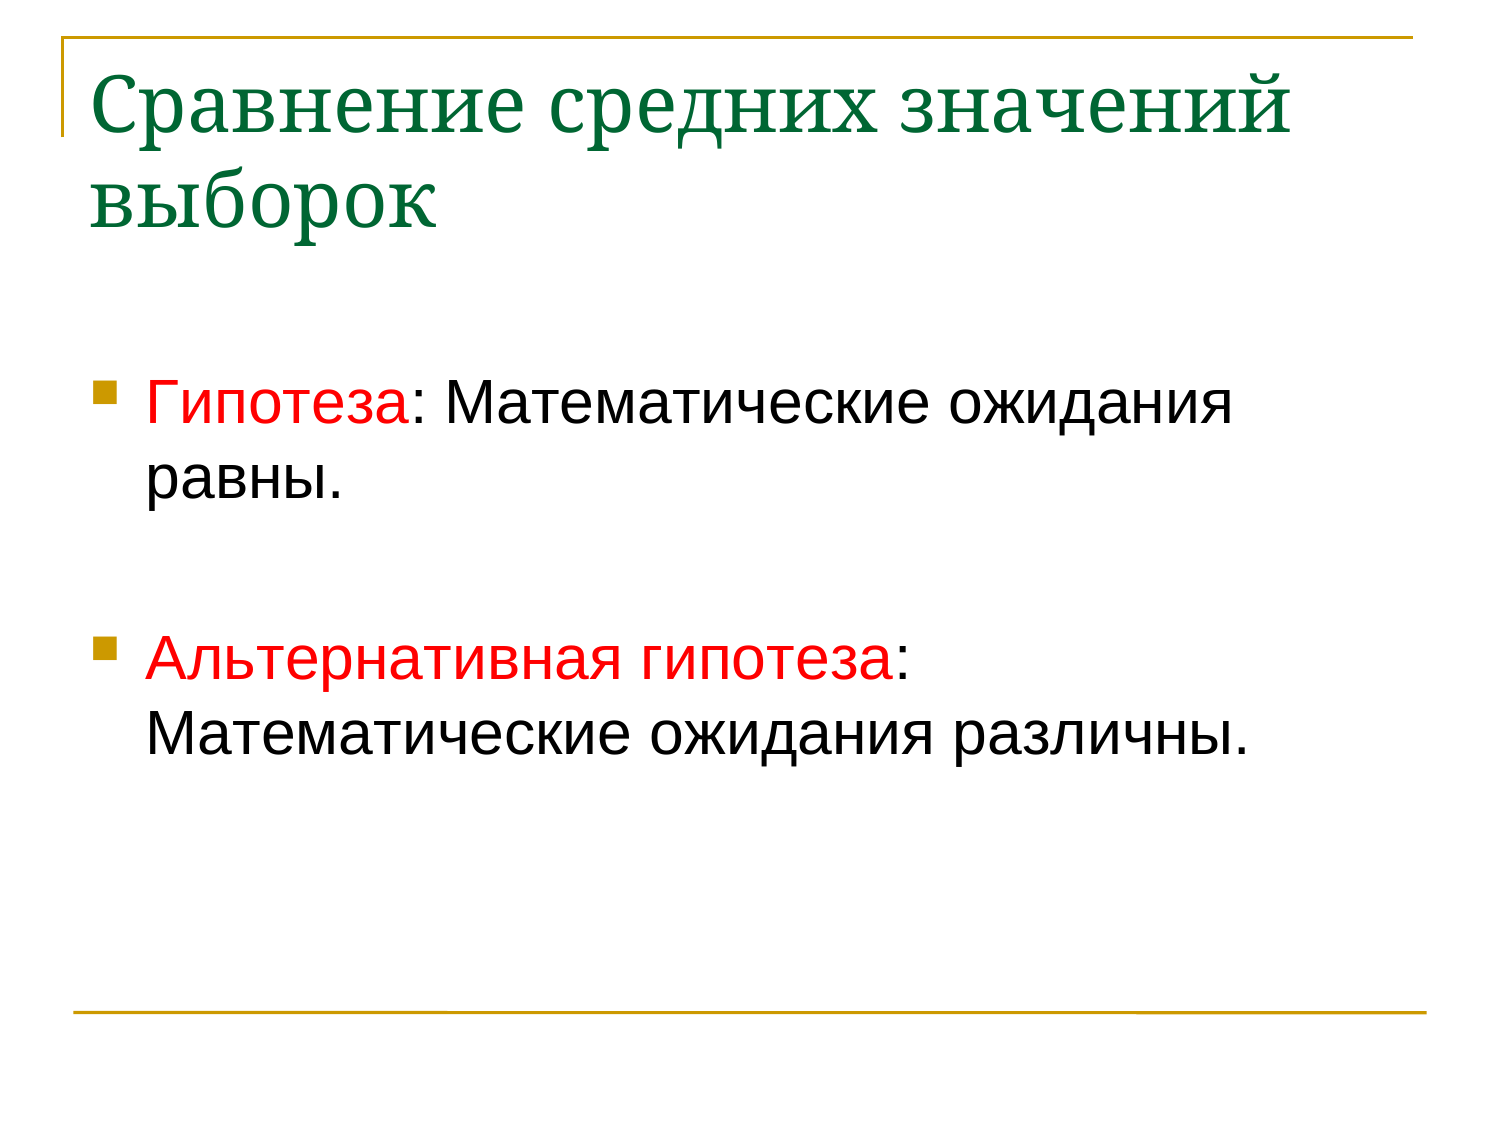

# Сравнение средних значений выборок
Гипотеза: Математические ожидания равны.
Альтернативная гипотеза: Математические ожидания различны.